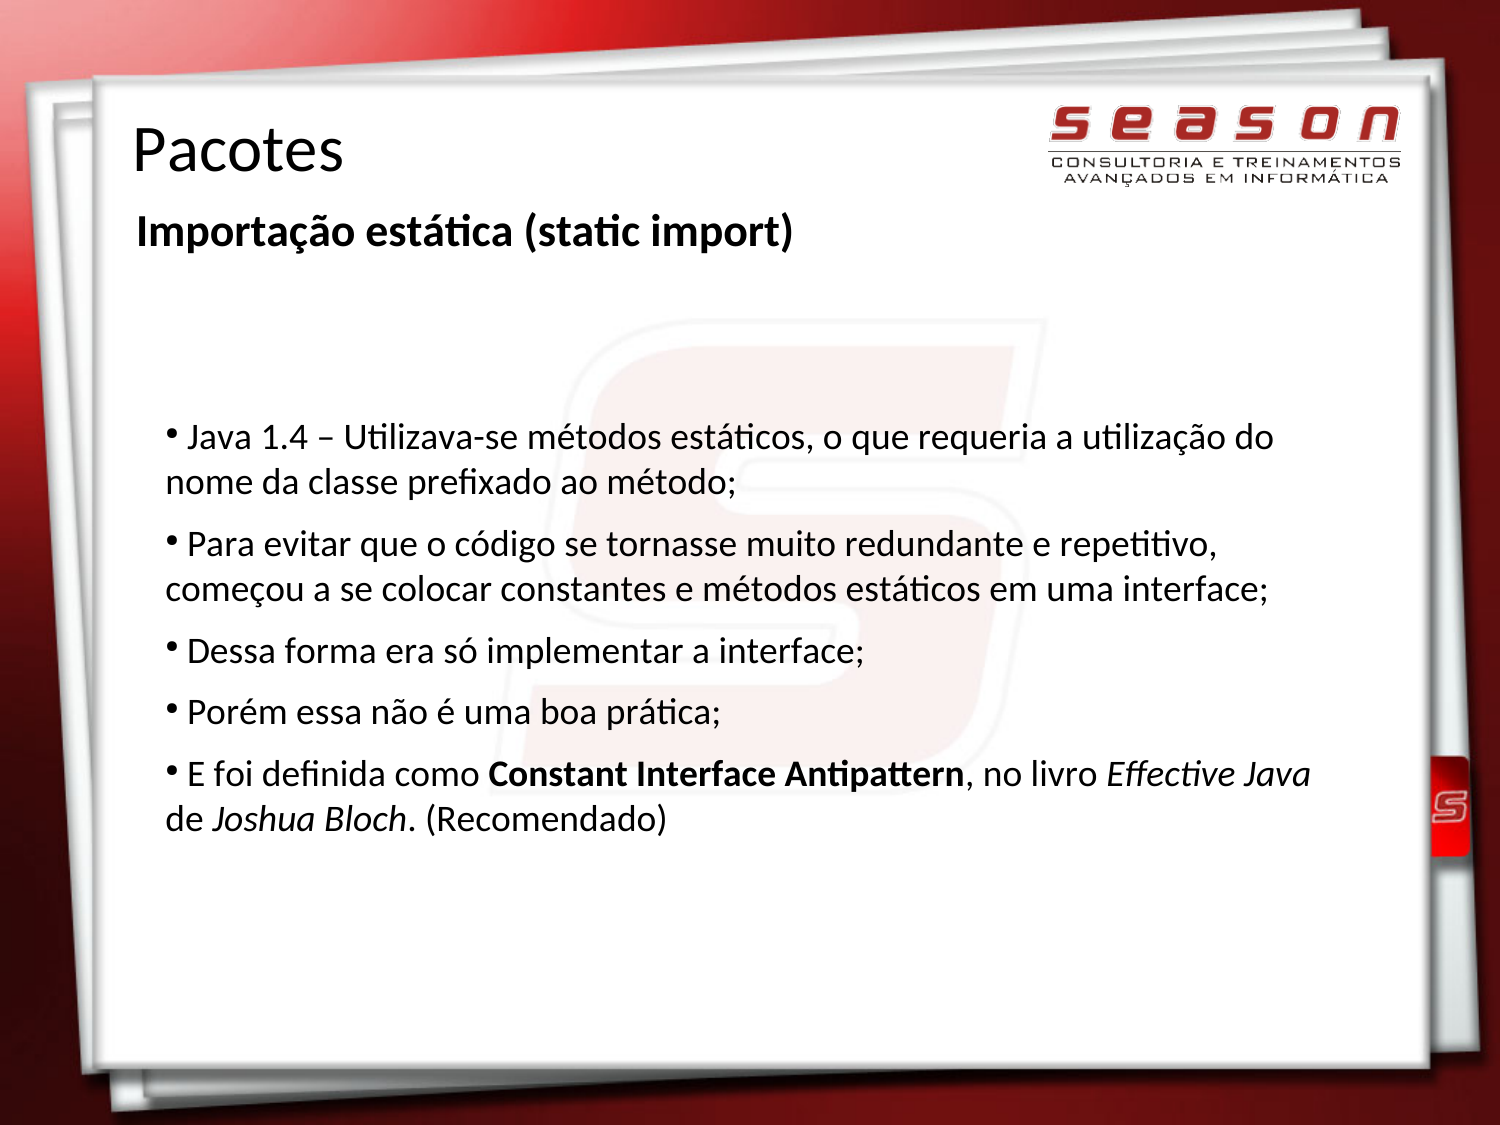

# Pacotes
Importação estática (static import)
 Java 1.4 – Utilizava-se métodos estáticos, o que requeria a utilização do nome da classe prefixado ao método;
 Para evitar que o código se tornasse muito redundante e repetitivo, começou a se colocar constantes e métodos estáticos em uma interface;
 Dessa forma era só implementar a interface;
 Porém essa não é uma boa prática;
 E foi definida como Constant Interface Antipattern, no livro Effective Java de Joshua Bloch. (Recomendado)